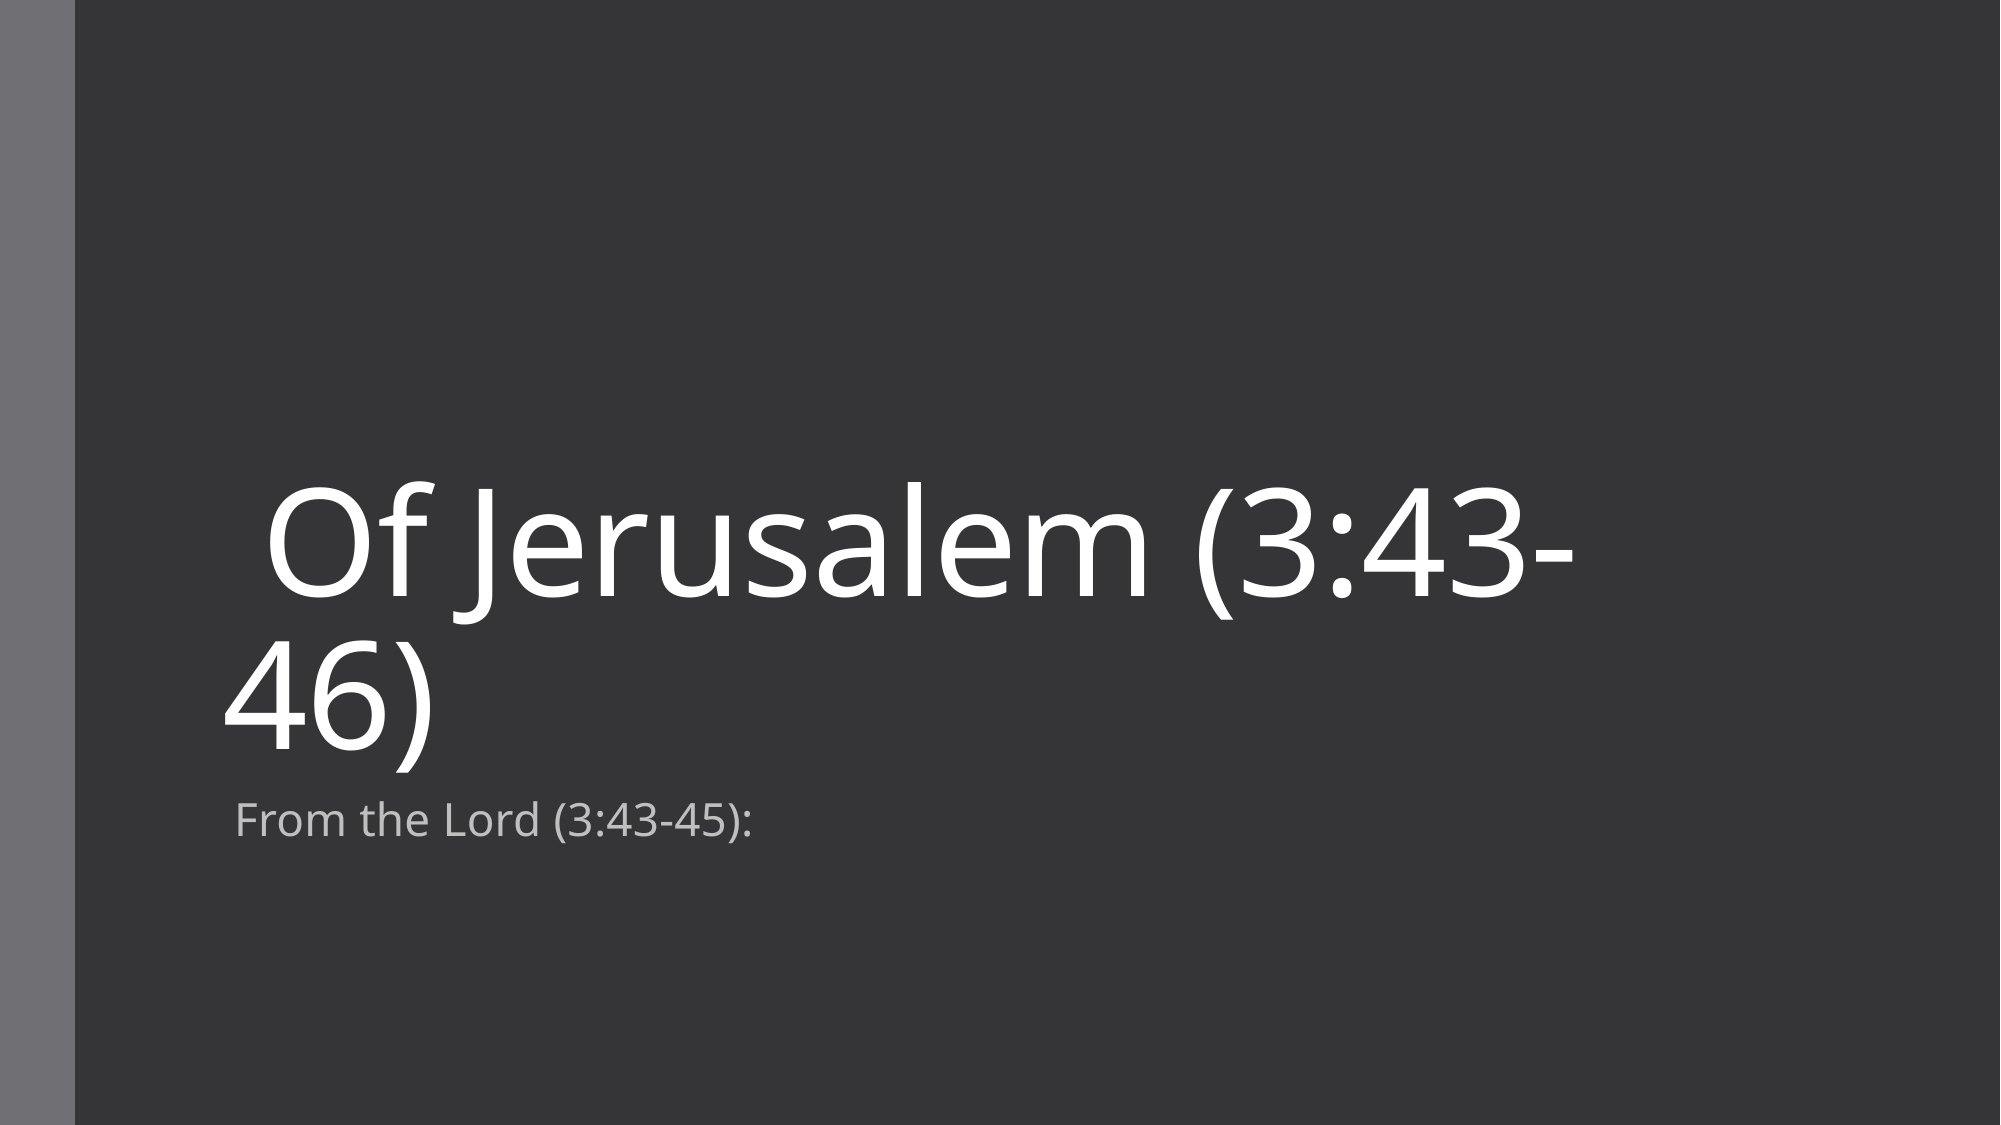

# Of Jerusalem (3:43-46)
 From the Lord (3:43-45):